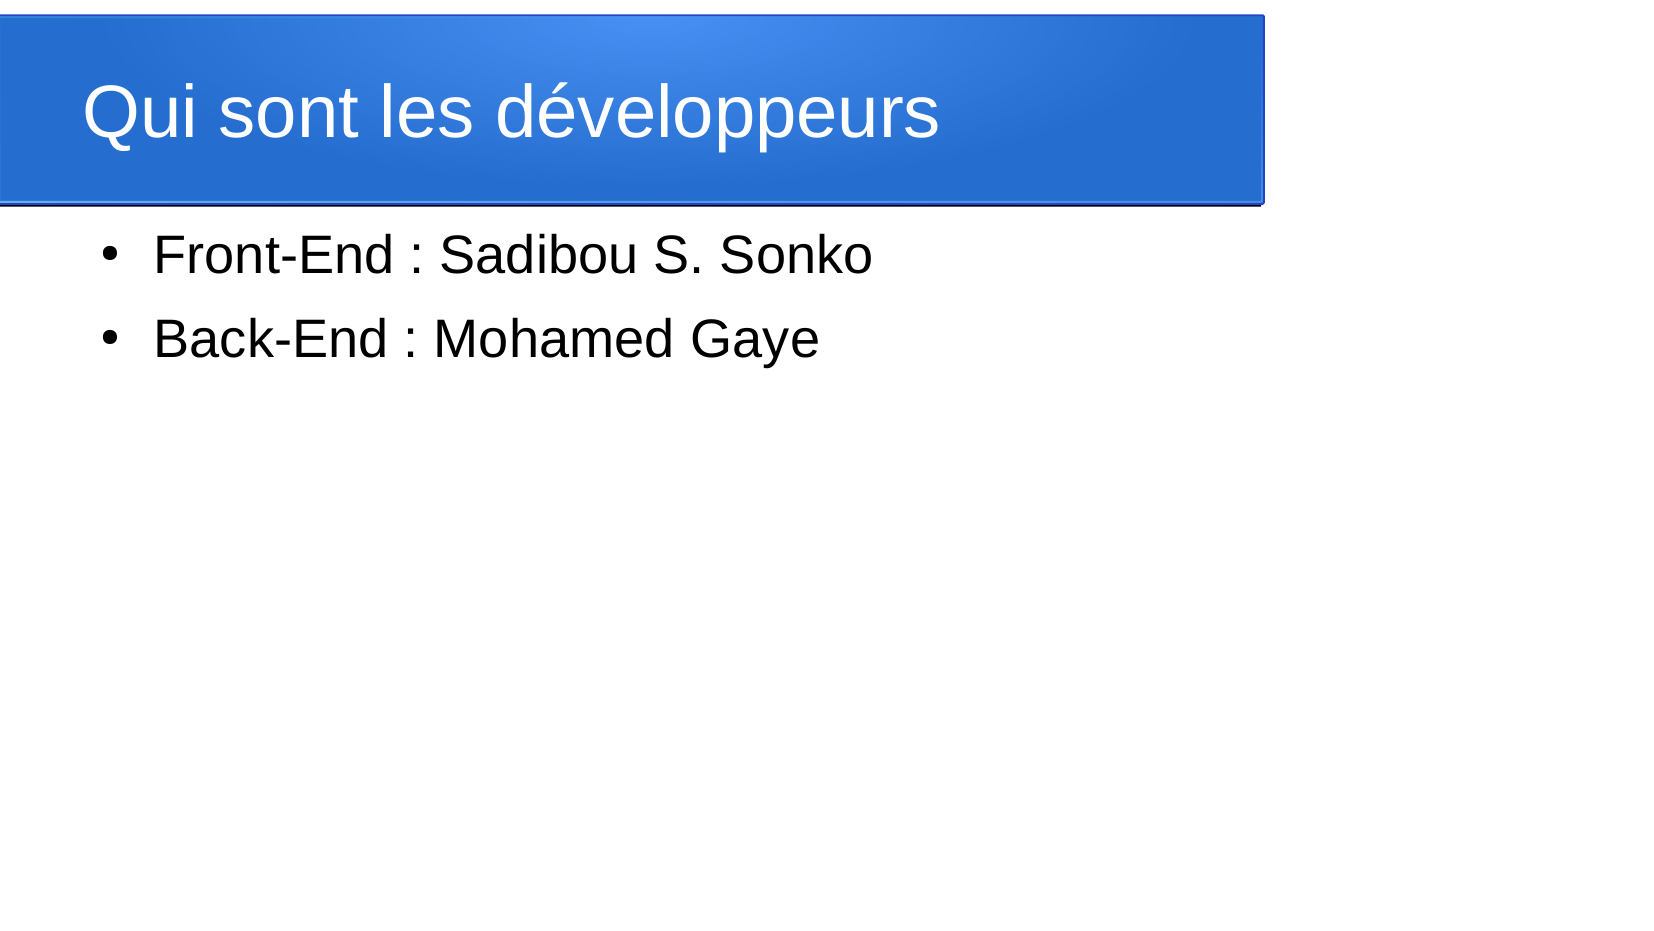

# Qui sont les développeurs
Front-End : Sadibou S. Sonko
Back-End : Mohamed Gaye